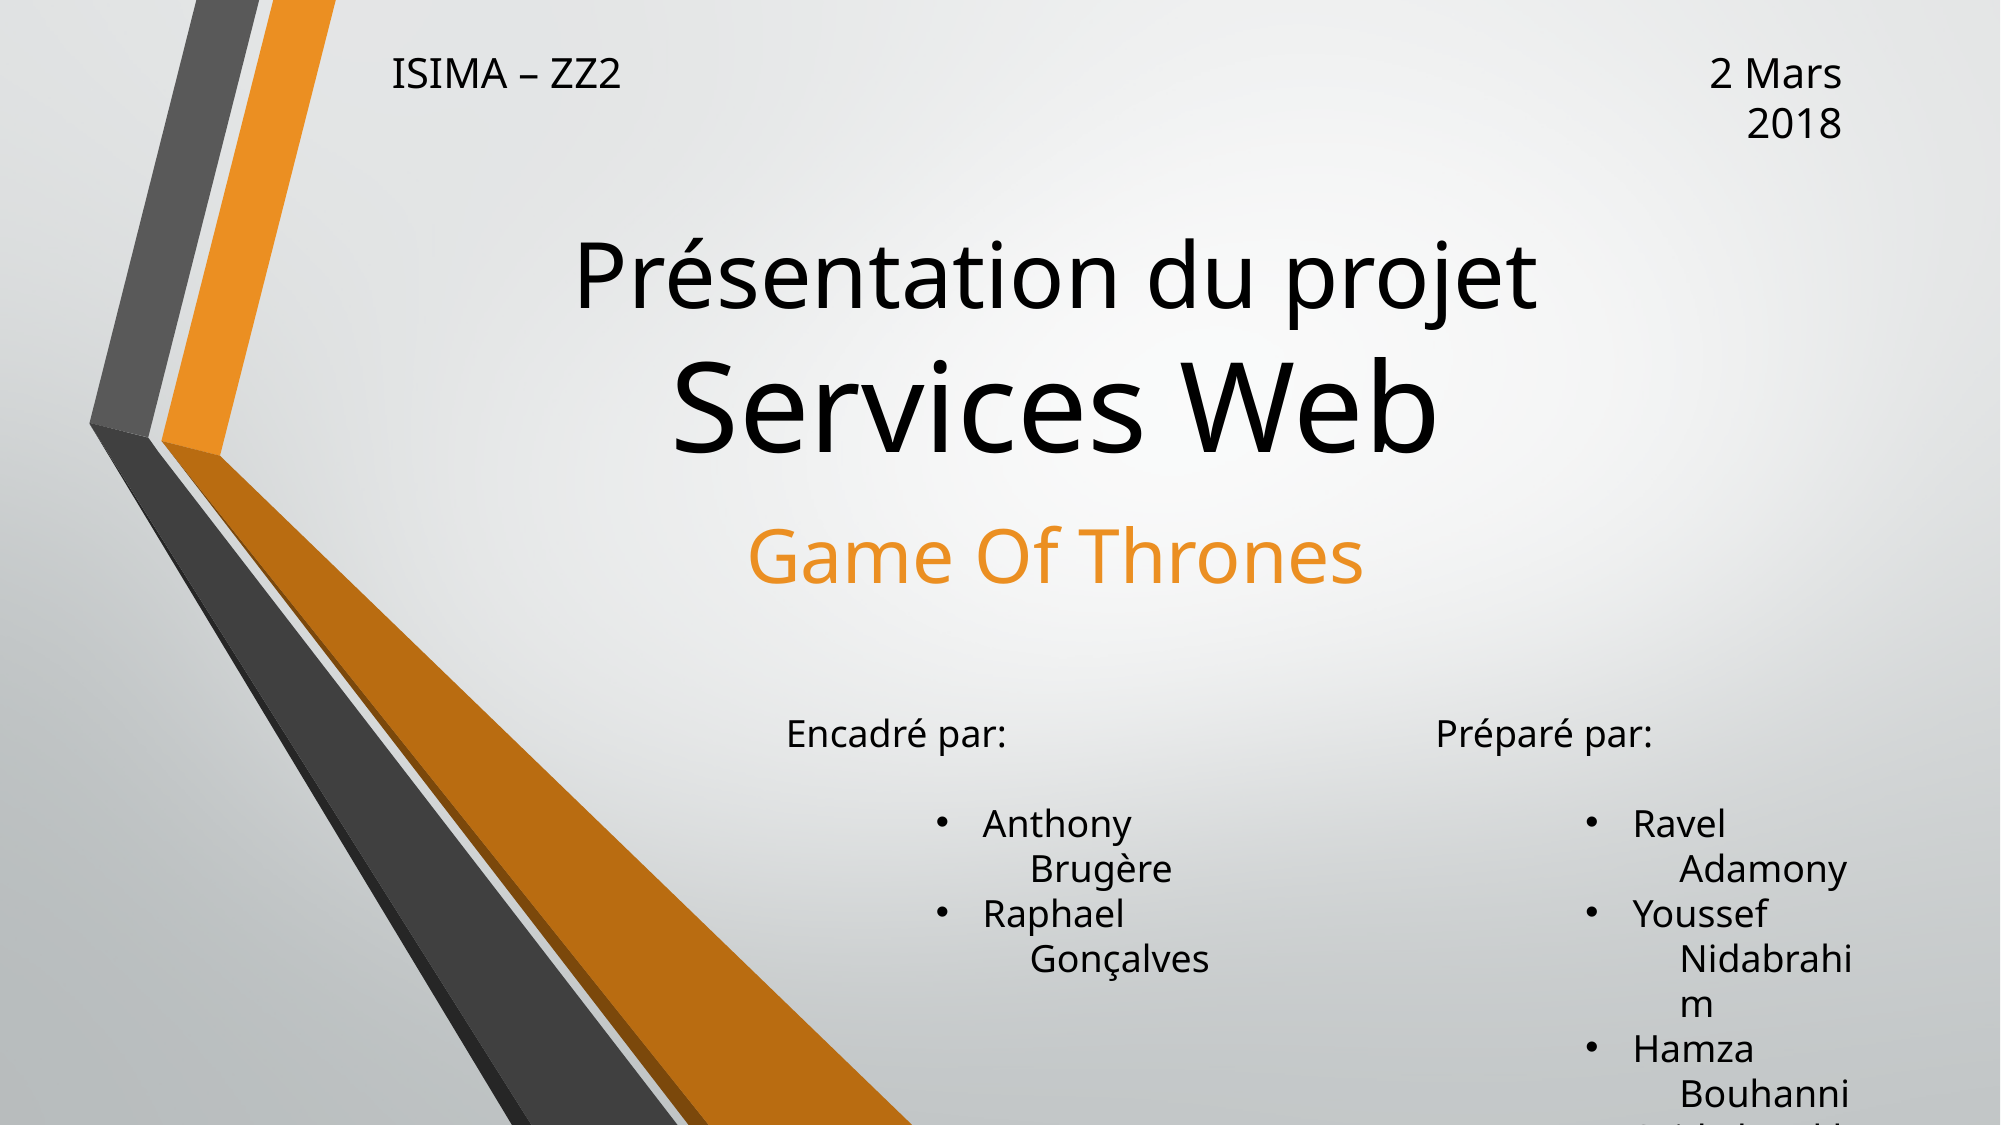

ISIMA – ZZ2
2 Mars 2018
# Présentation du projet Services Web
Game Of Thrones
Encadré par:
Anthony Brugère
Raphael Gonçalves
Préparé par:
Ravel Adamony
Youssef Nidabrahim
Hamza Bouhanni
Said El Farkh
Anass El Mkoudi